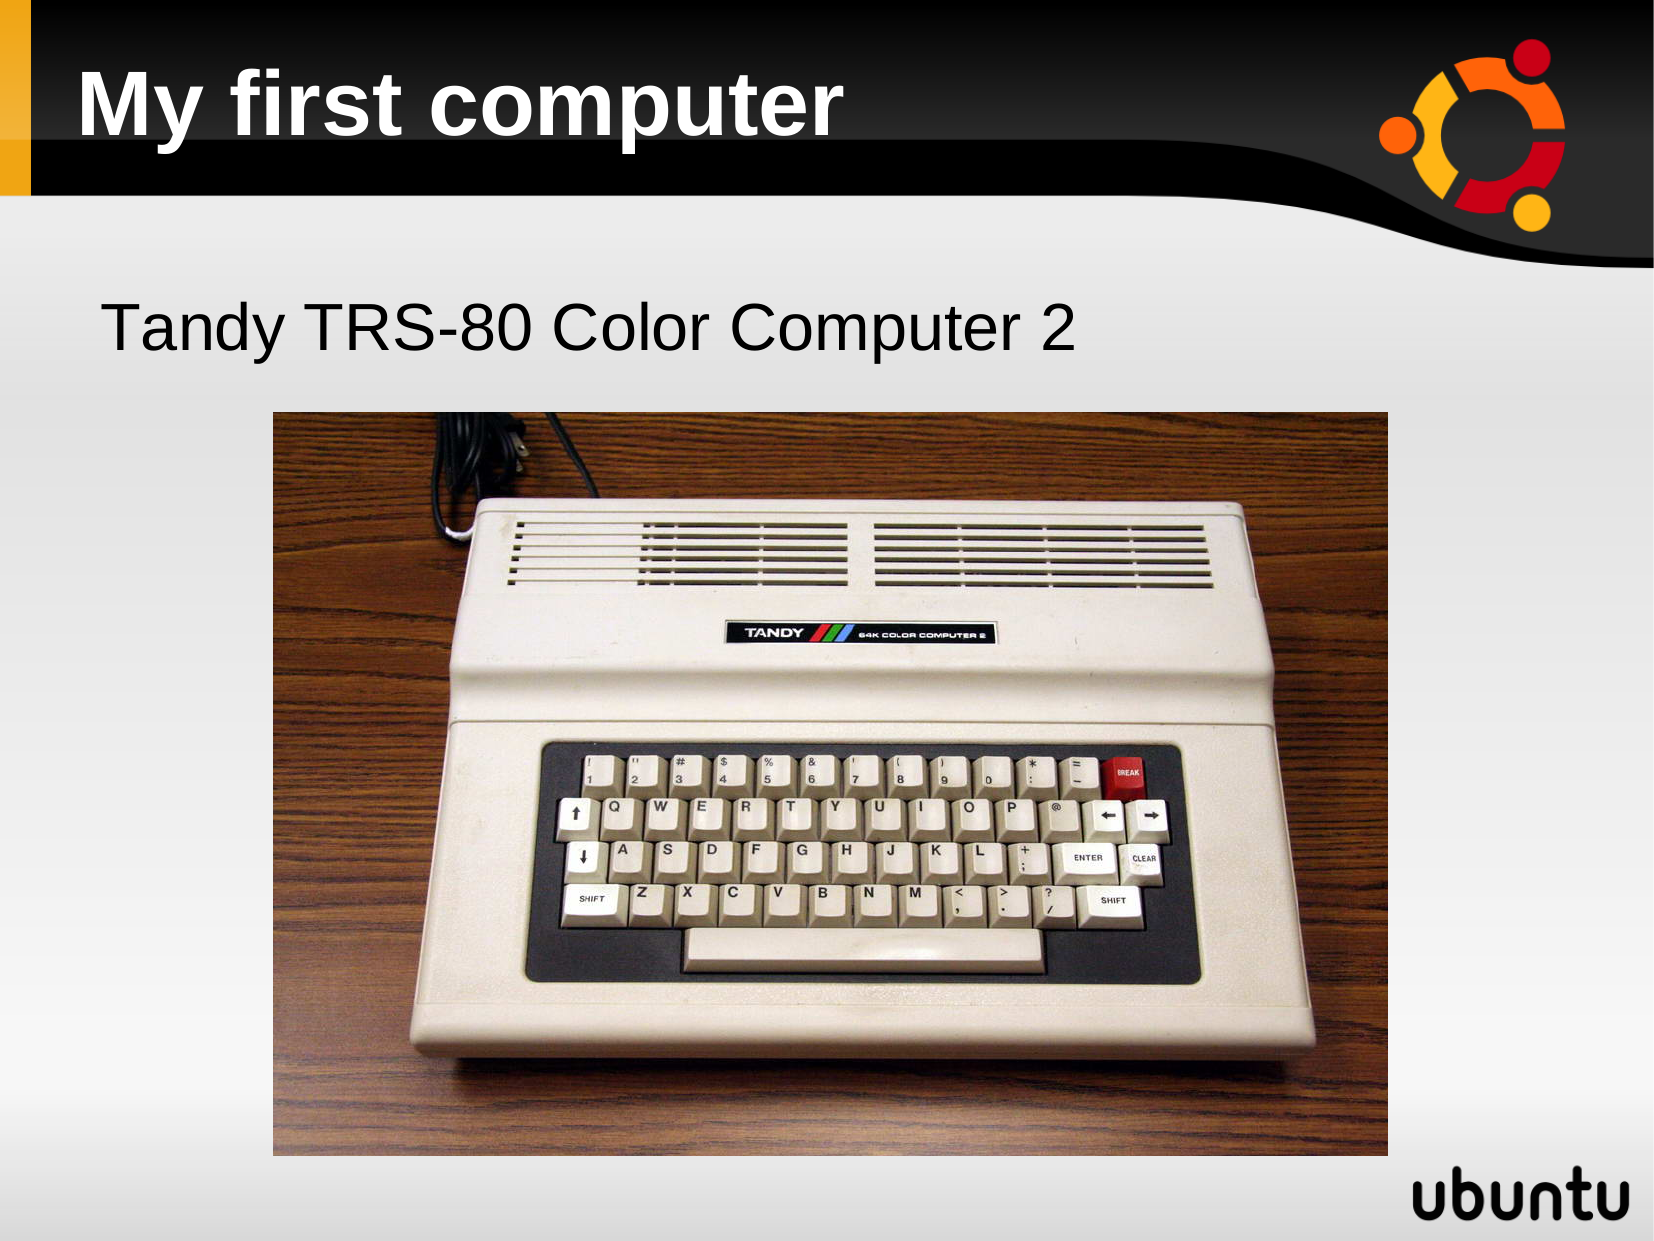

# My first computer
Tandy TRS-80 Color Computer 2